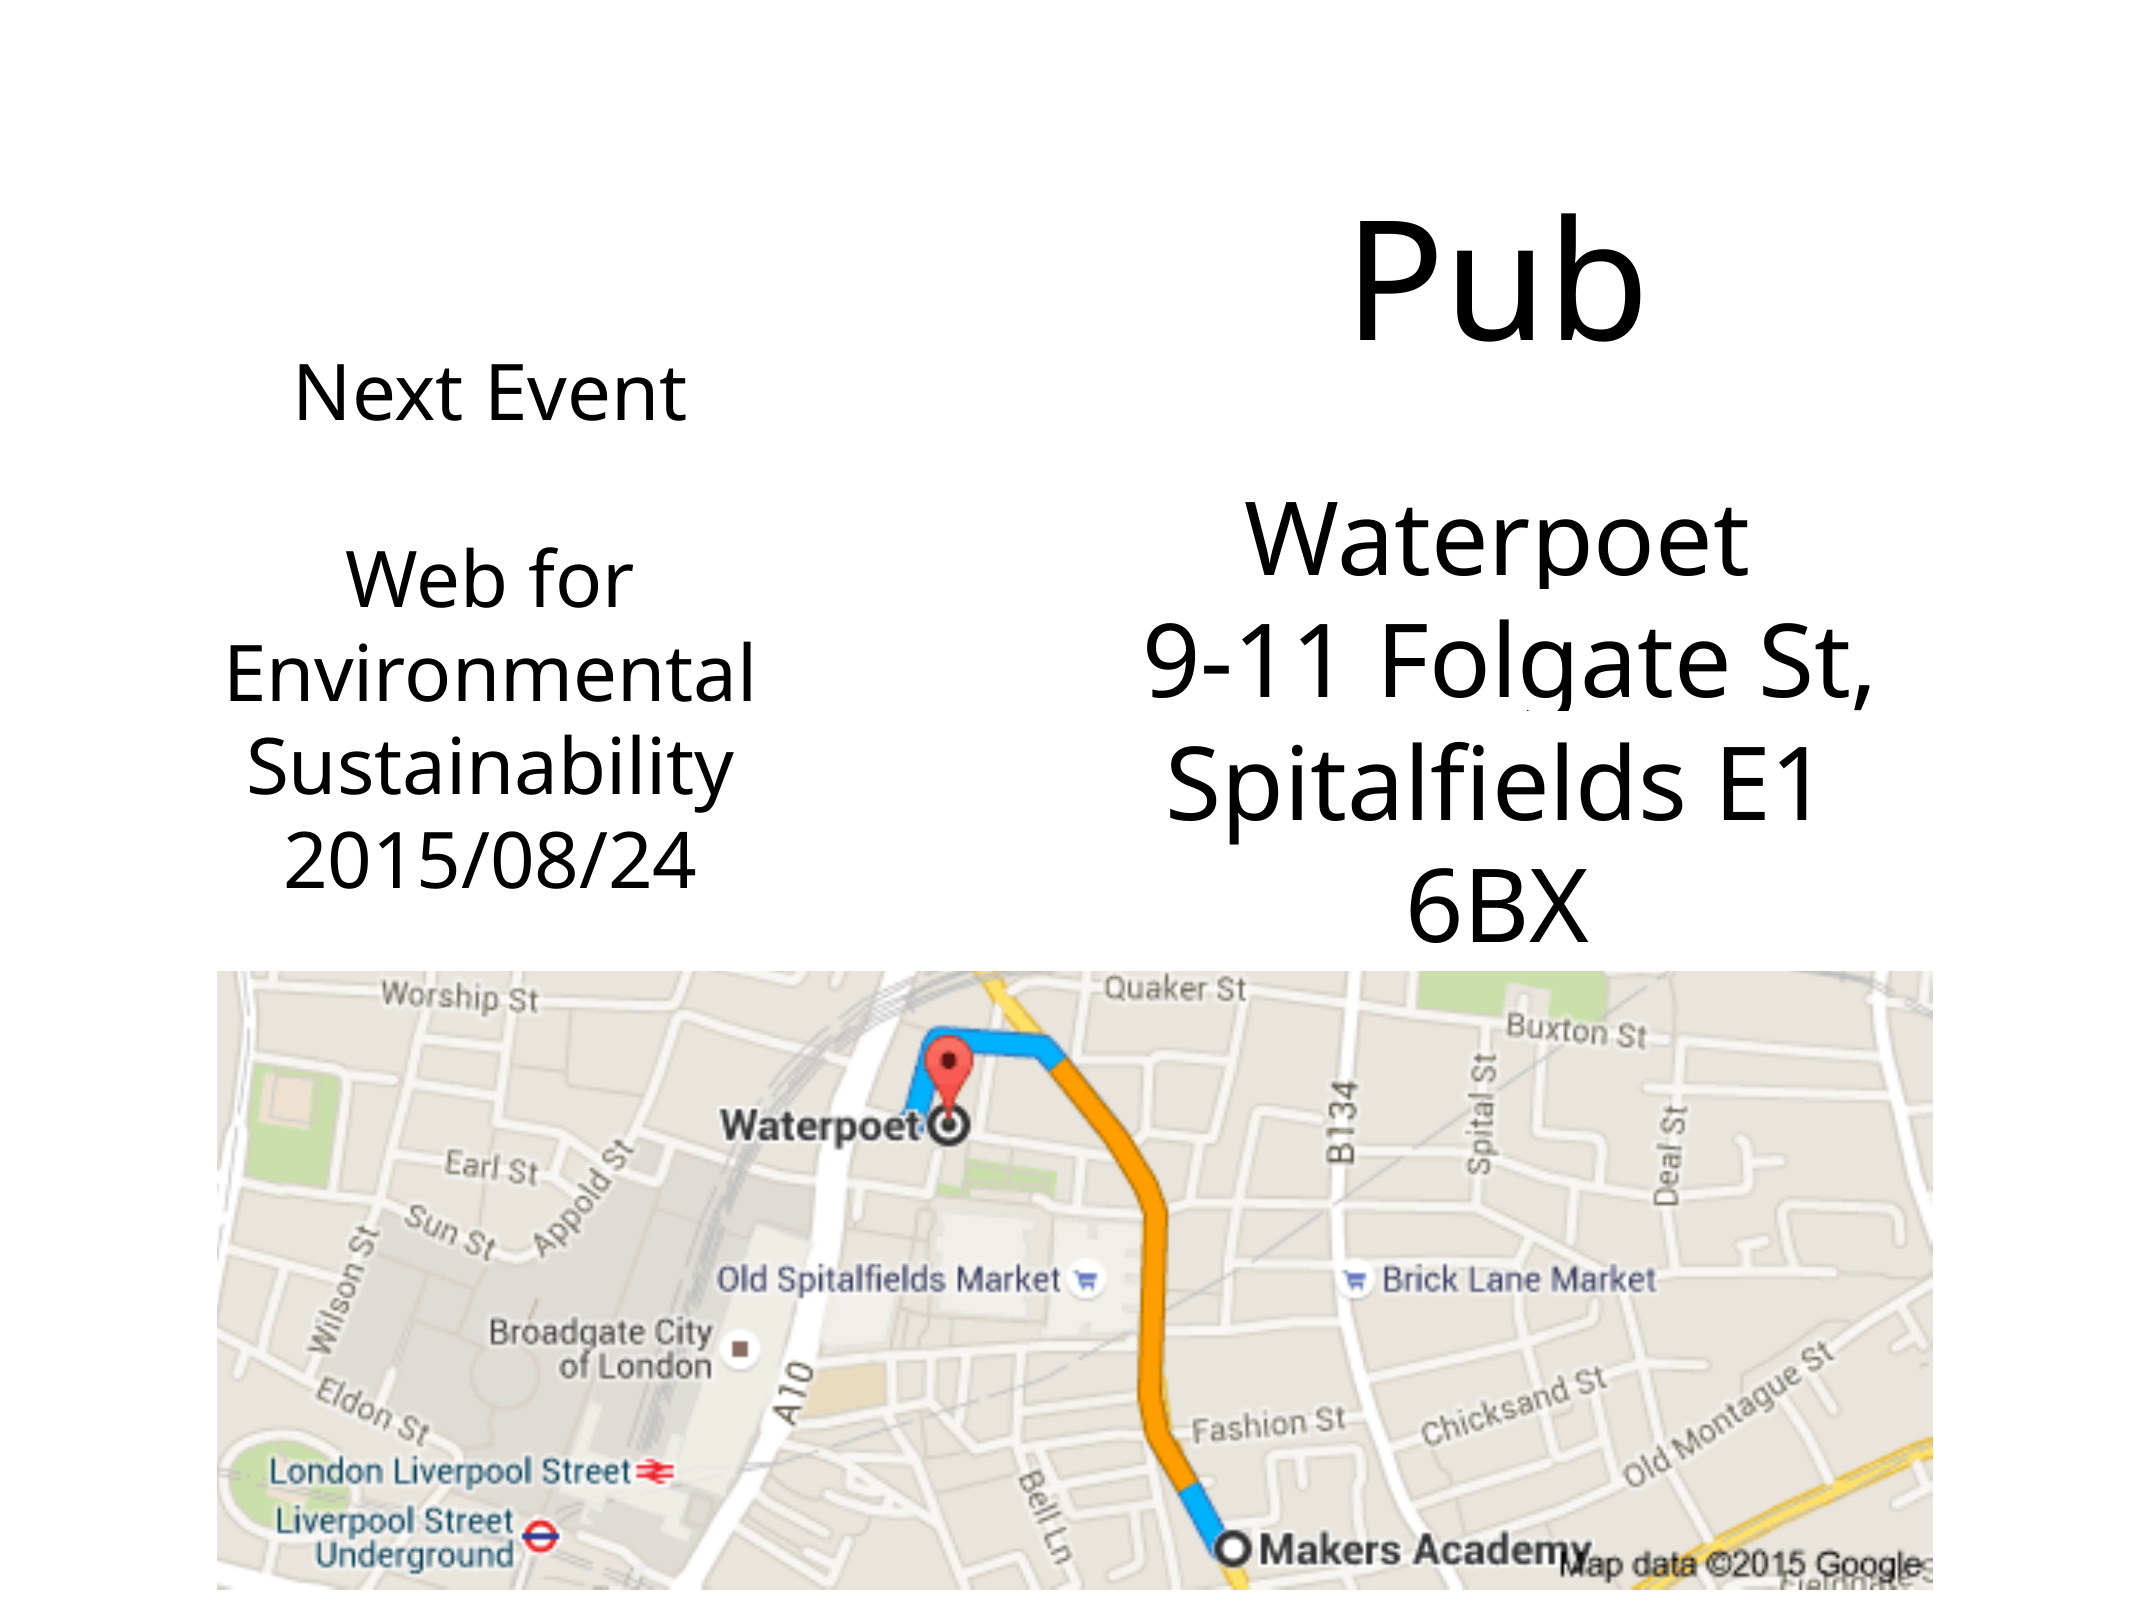

# Pub
Next Event
Web for Environmental Sustainability
2015/08/24
Waterpoet
 9-11 Folgate St, Spitalfields E1 6BX